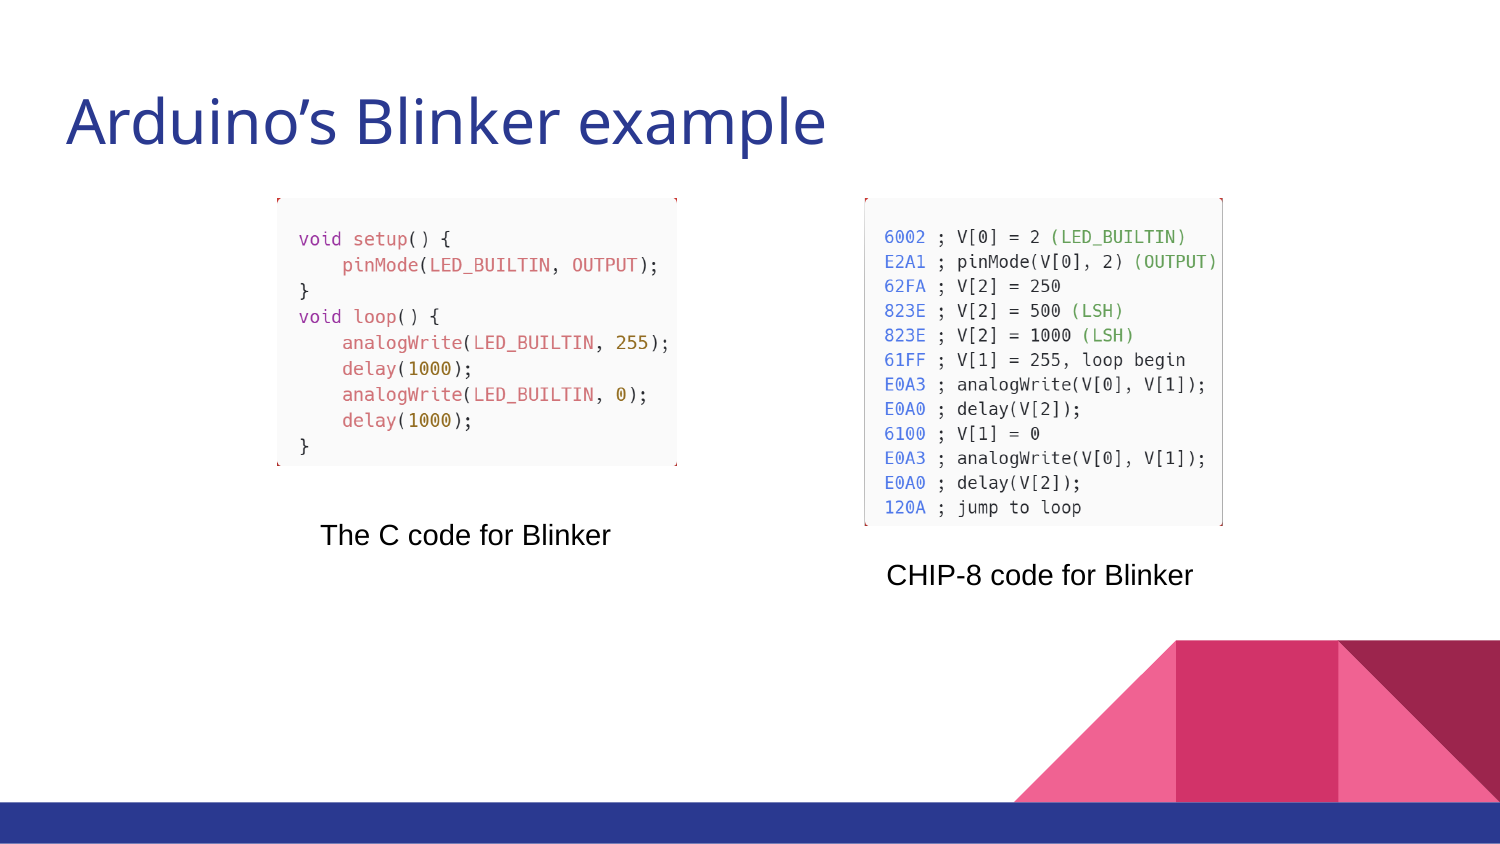

Arduino’s Blinker example
The C code for Blinker
CHIP-8 code for Blinker